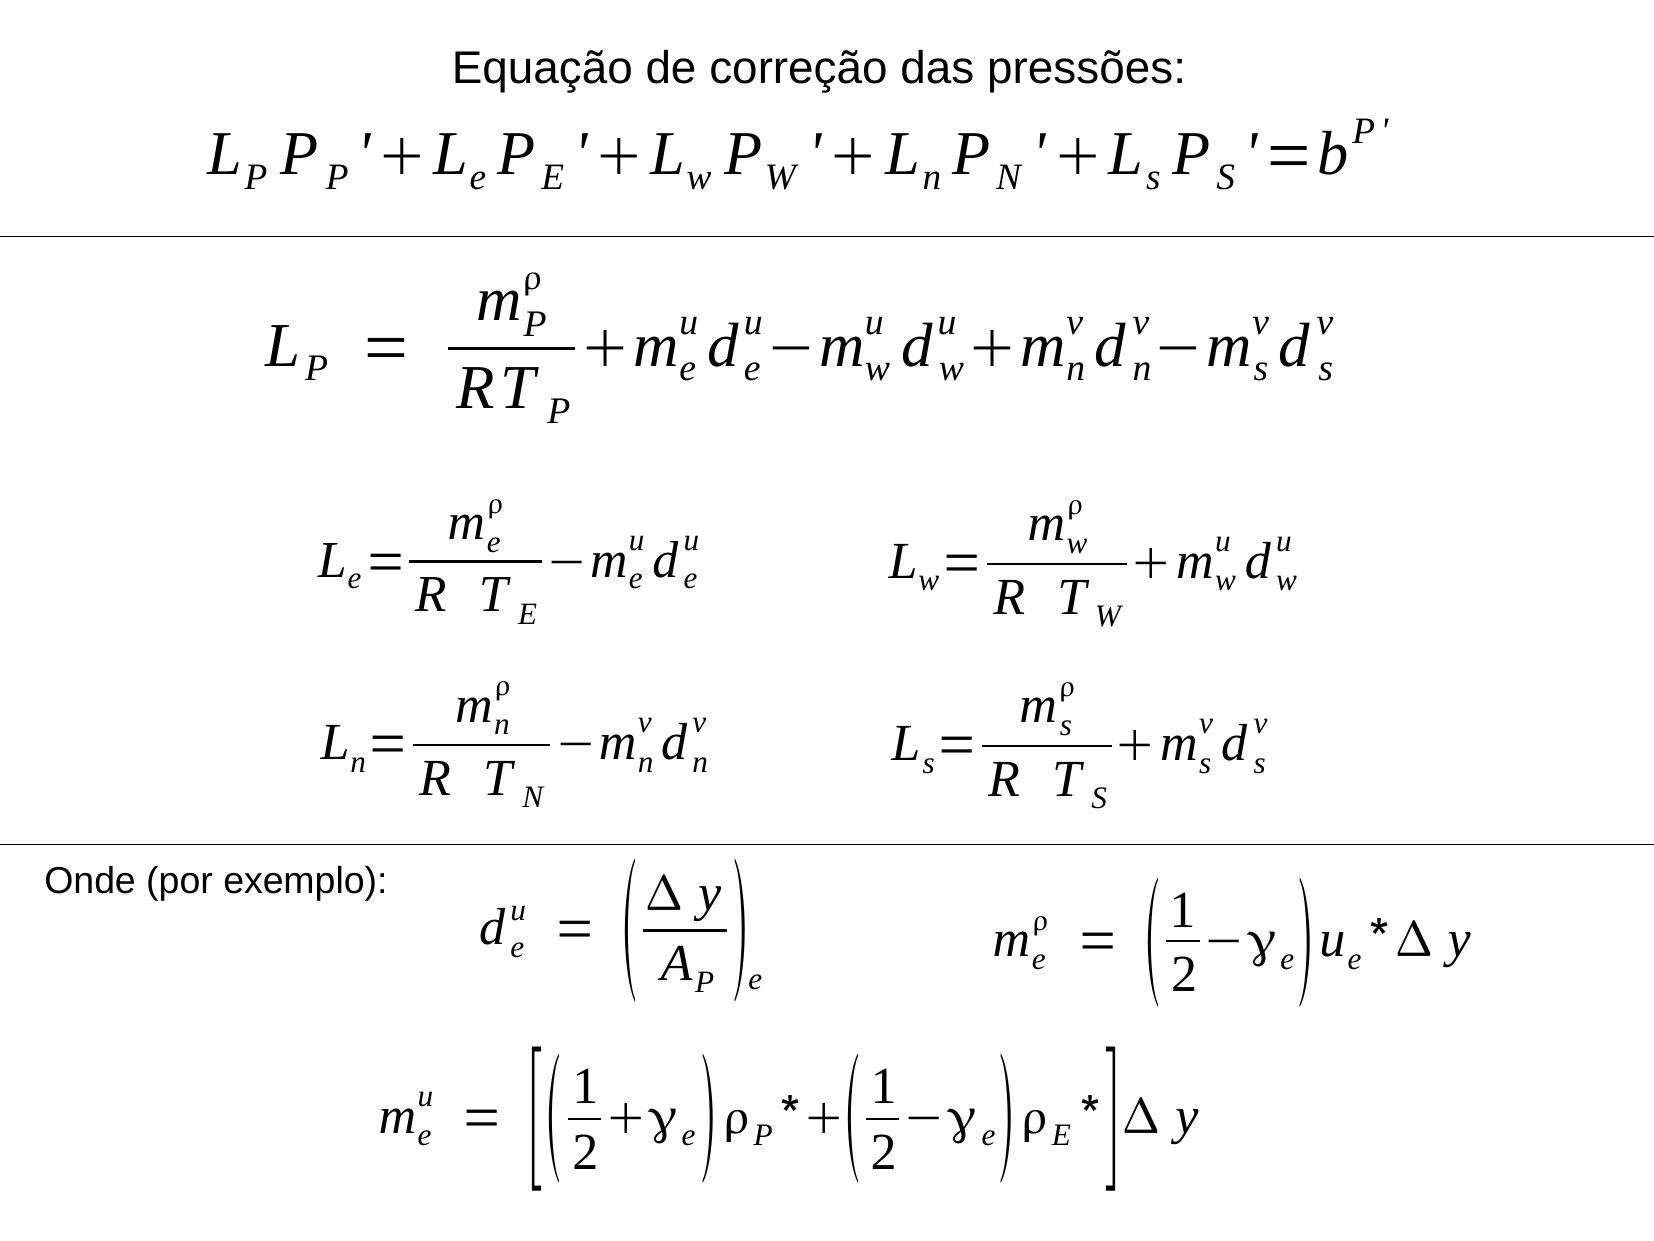

Equação de correção das pressões:
Onde (por exemplo):